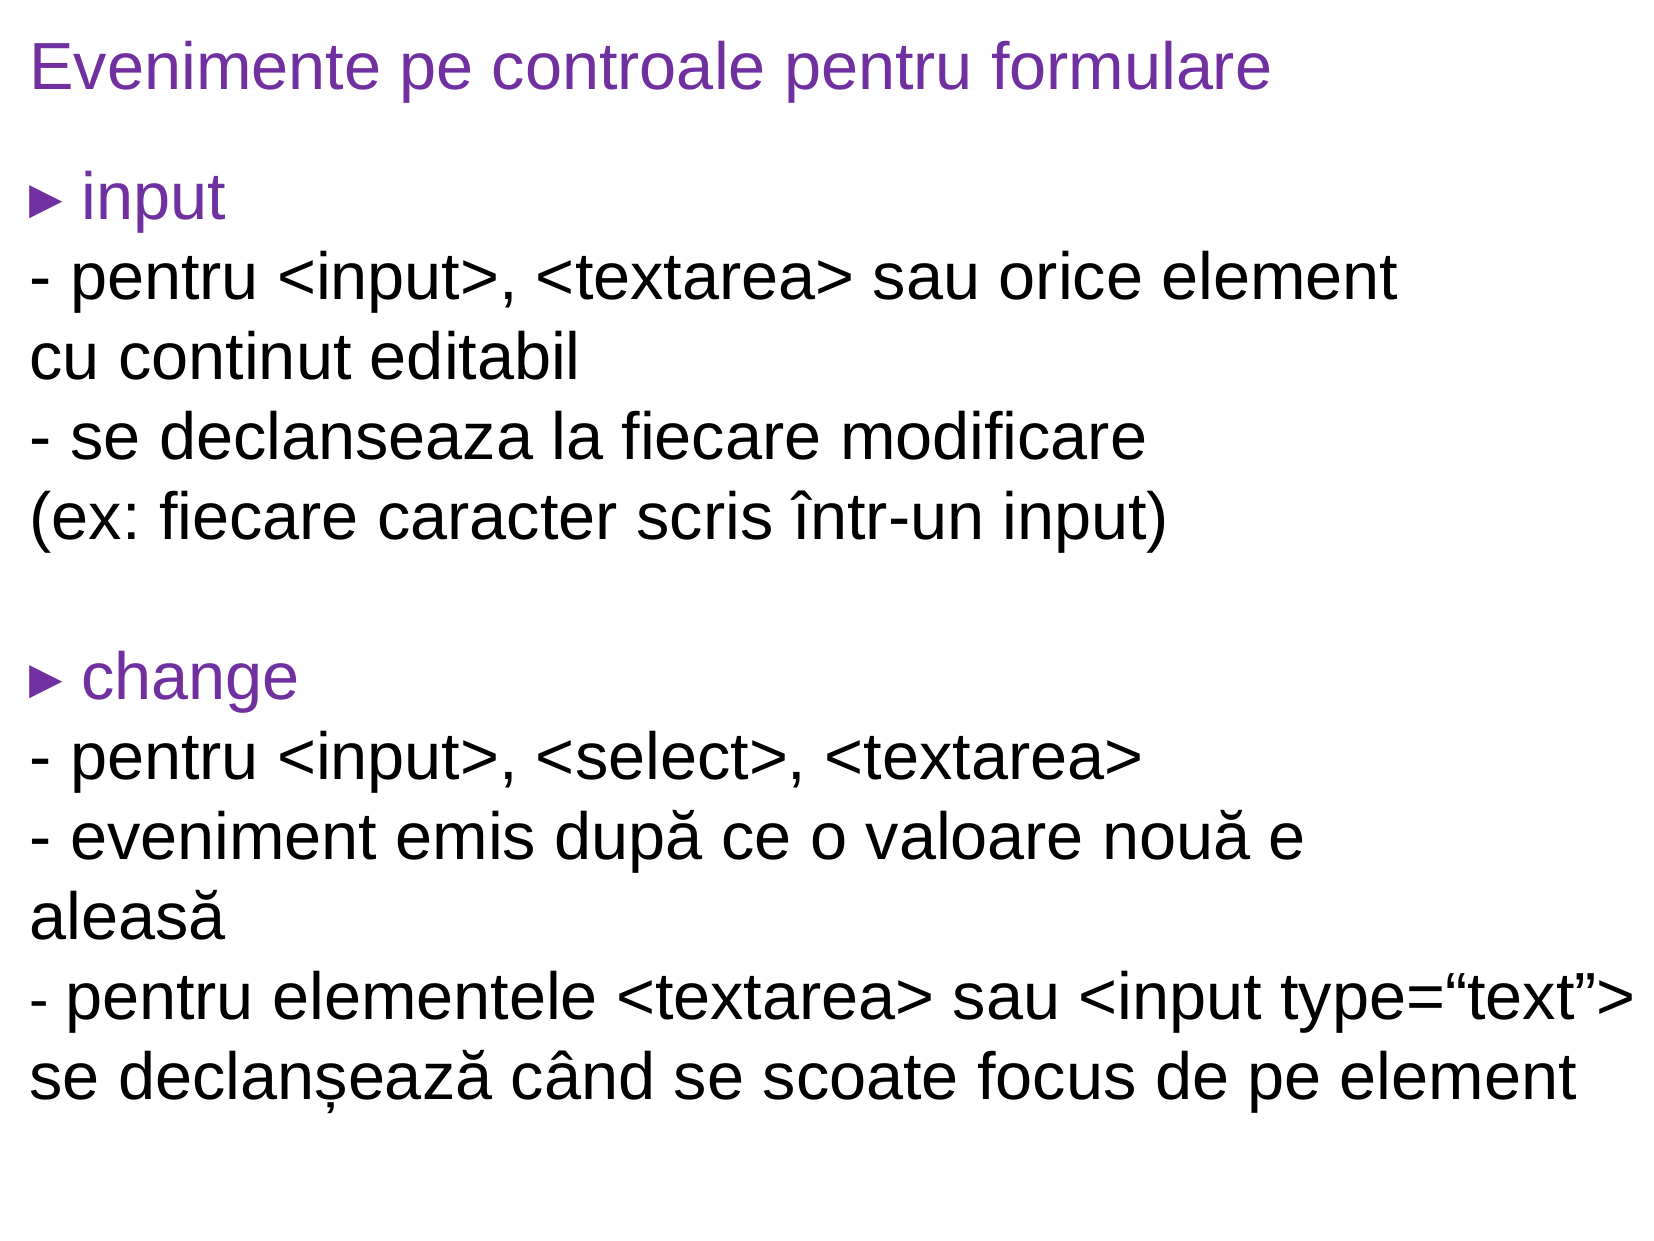

Evenimente pe controale pentru formulare
▸ input
- pentru <input>, <textarea> sau orice element 			 cu continut editabil
- se declanseaza la fiecare modificare
(ex: fiecare caracter scris într-un input)
▸ change
- pentru <input>, <select>, <textarea>
- eveniment emis după ce o valoare nouă e 				 aleasă
- pentru elementele <textarea> sau <input type=“text”> se declanșează când se scoate focus de pe element